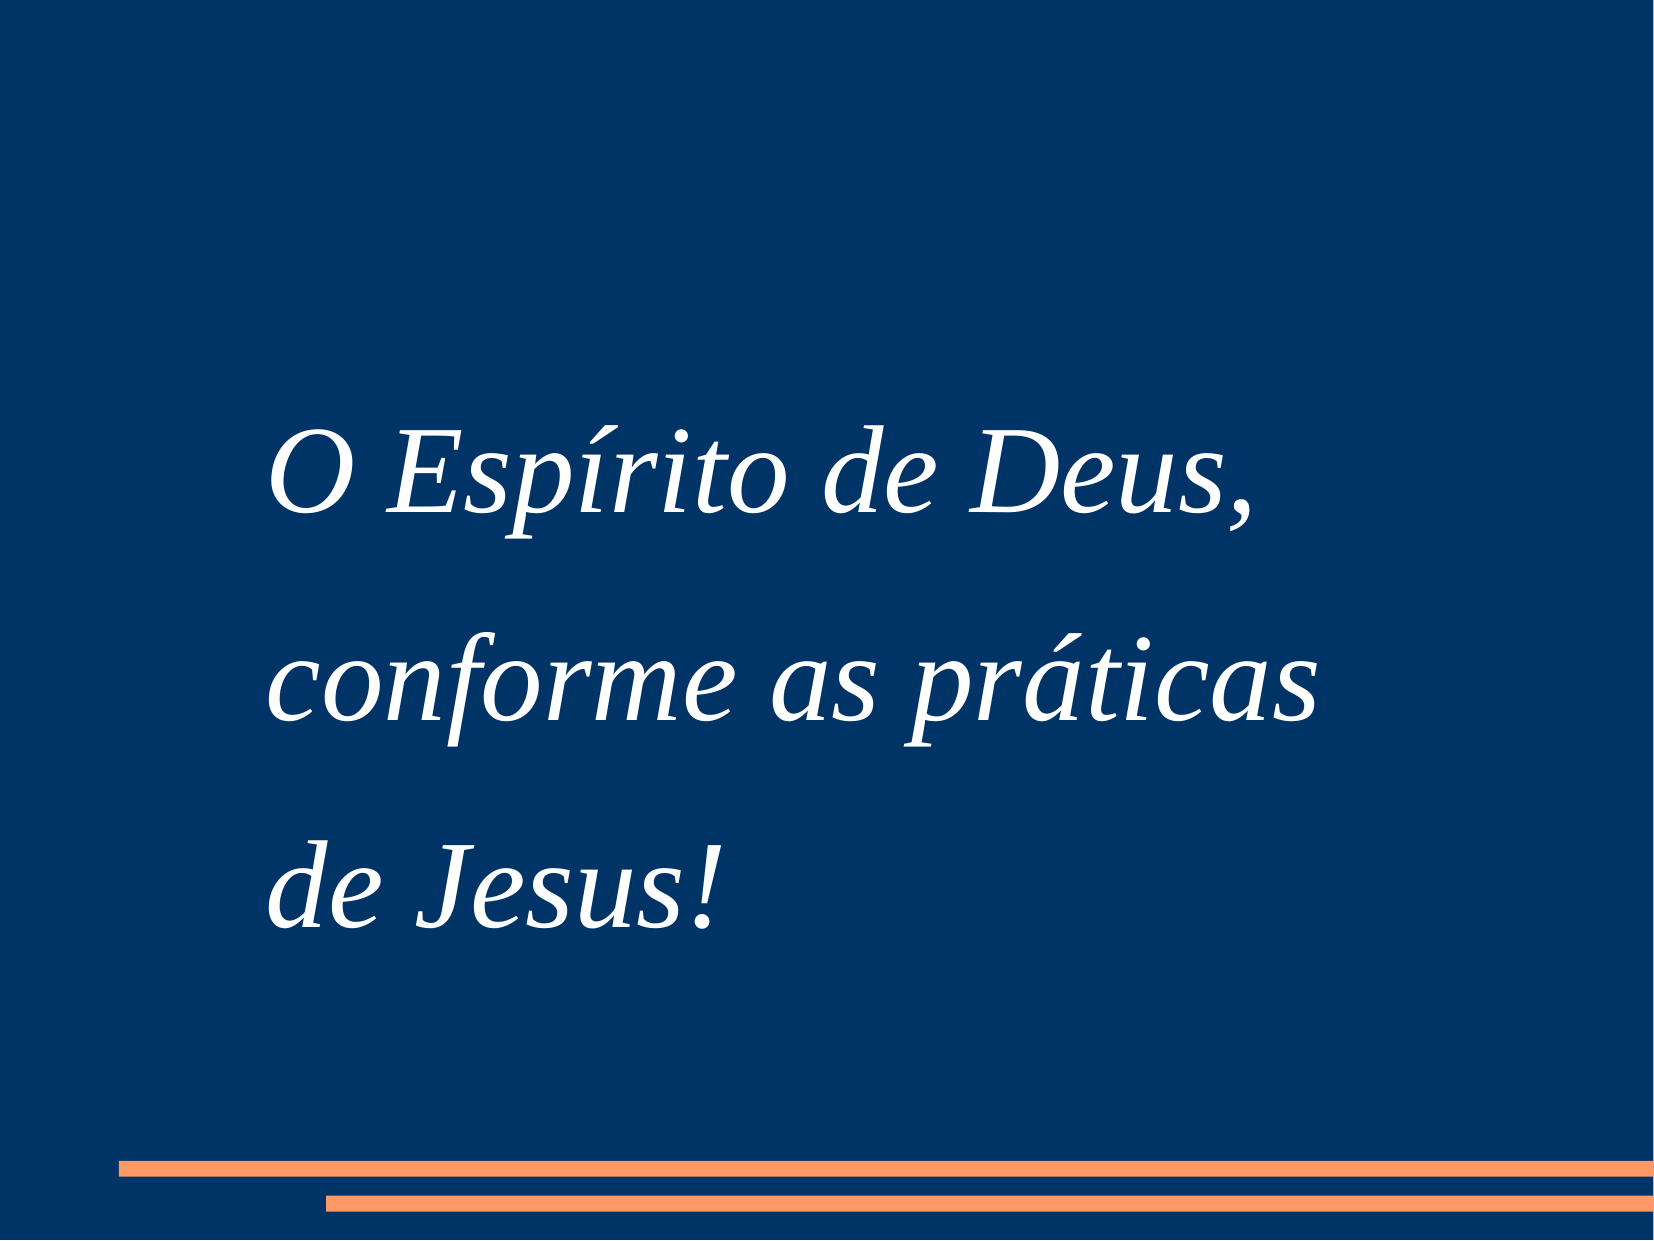

O Espírito de Deus,
conforme as práticas
de Jesus!